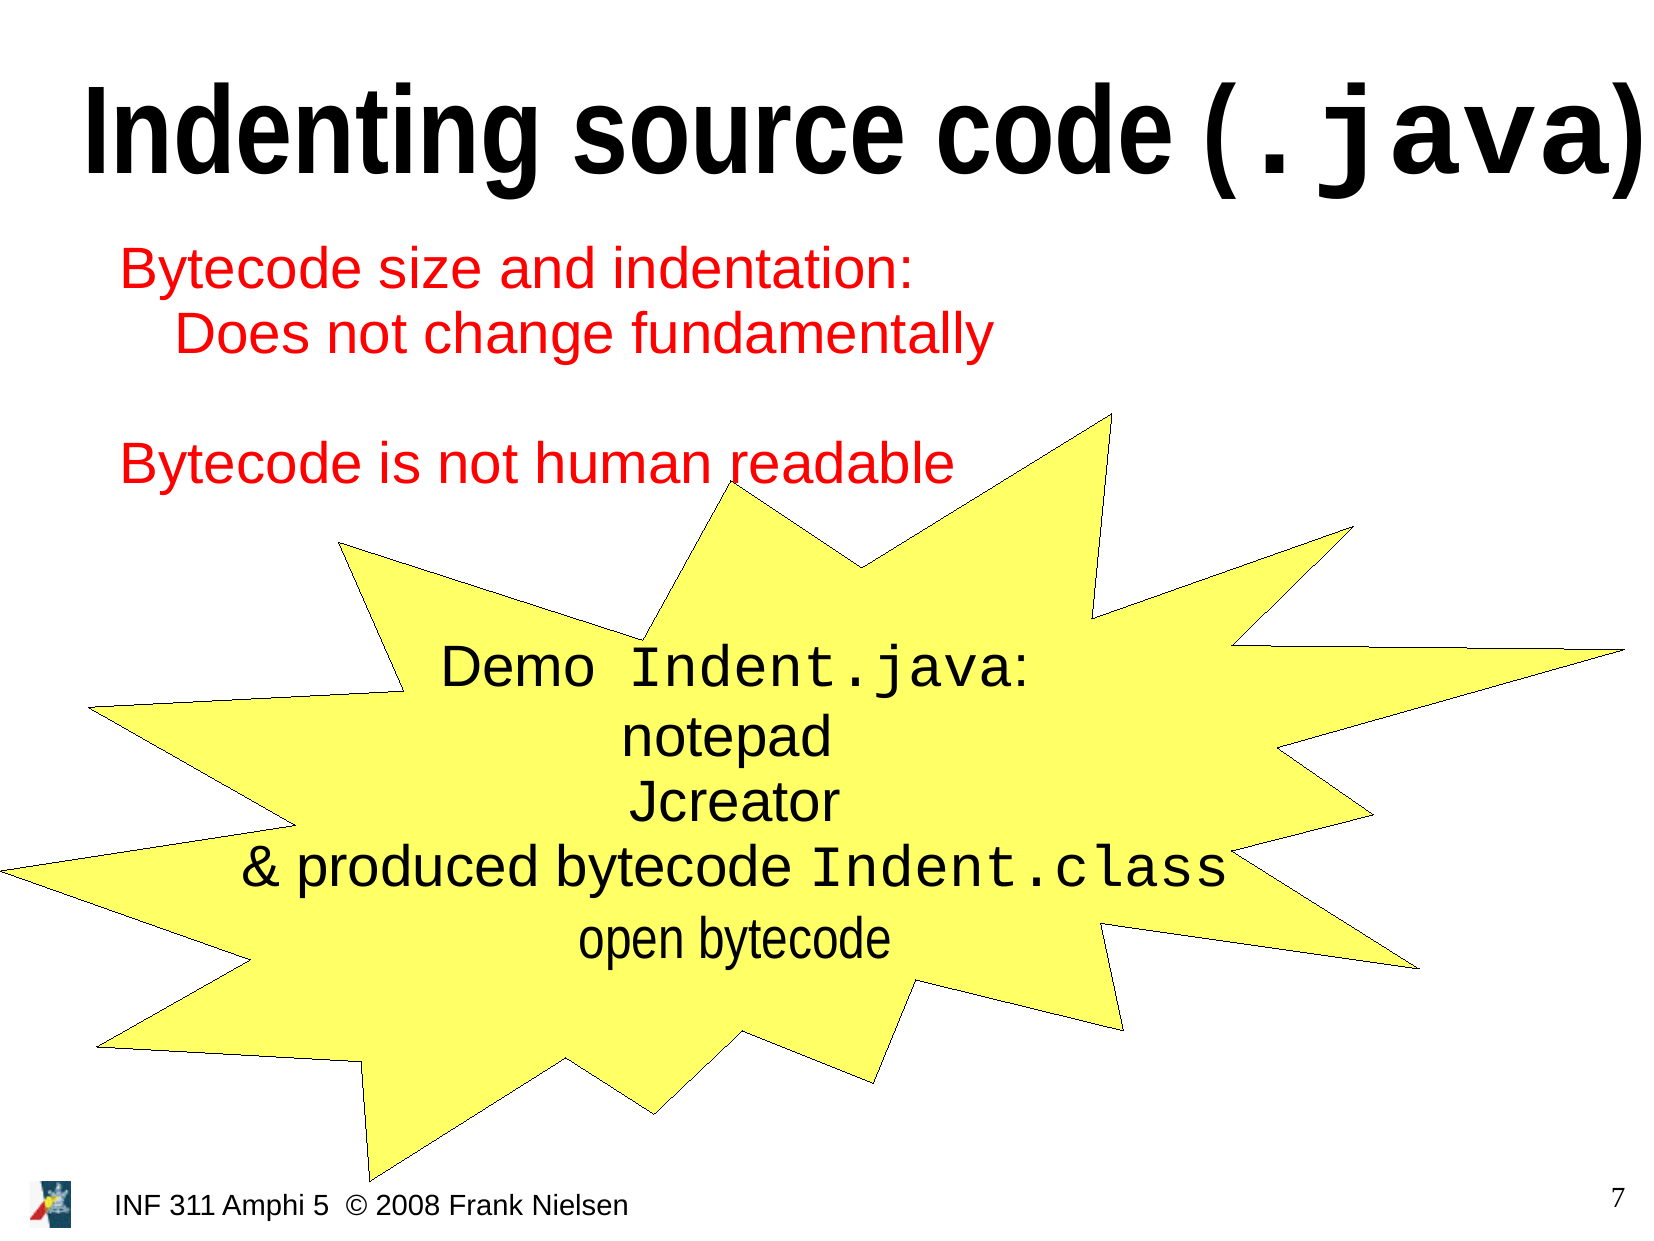

Indenting source code (.java)
 Bytecode size and indentation:
Does not change fundamentally
 Bytecode is not human readable
Demo Indent.java:
notepad
Jcreator
& produced bytecode Indent.class
open bytecode